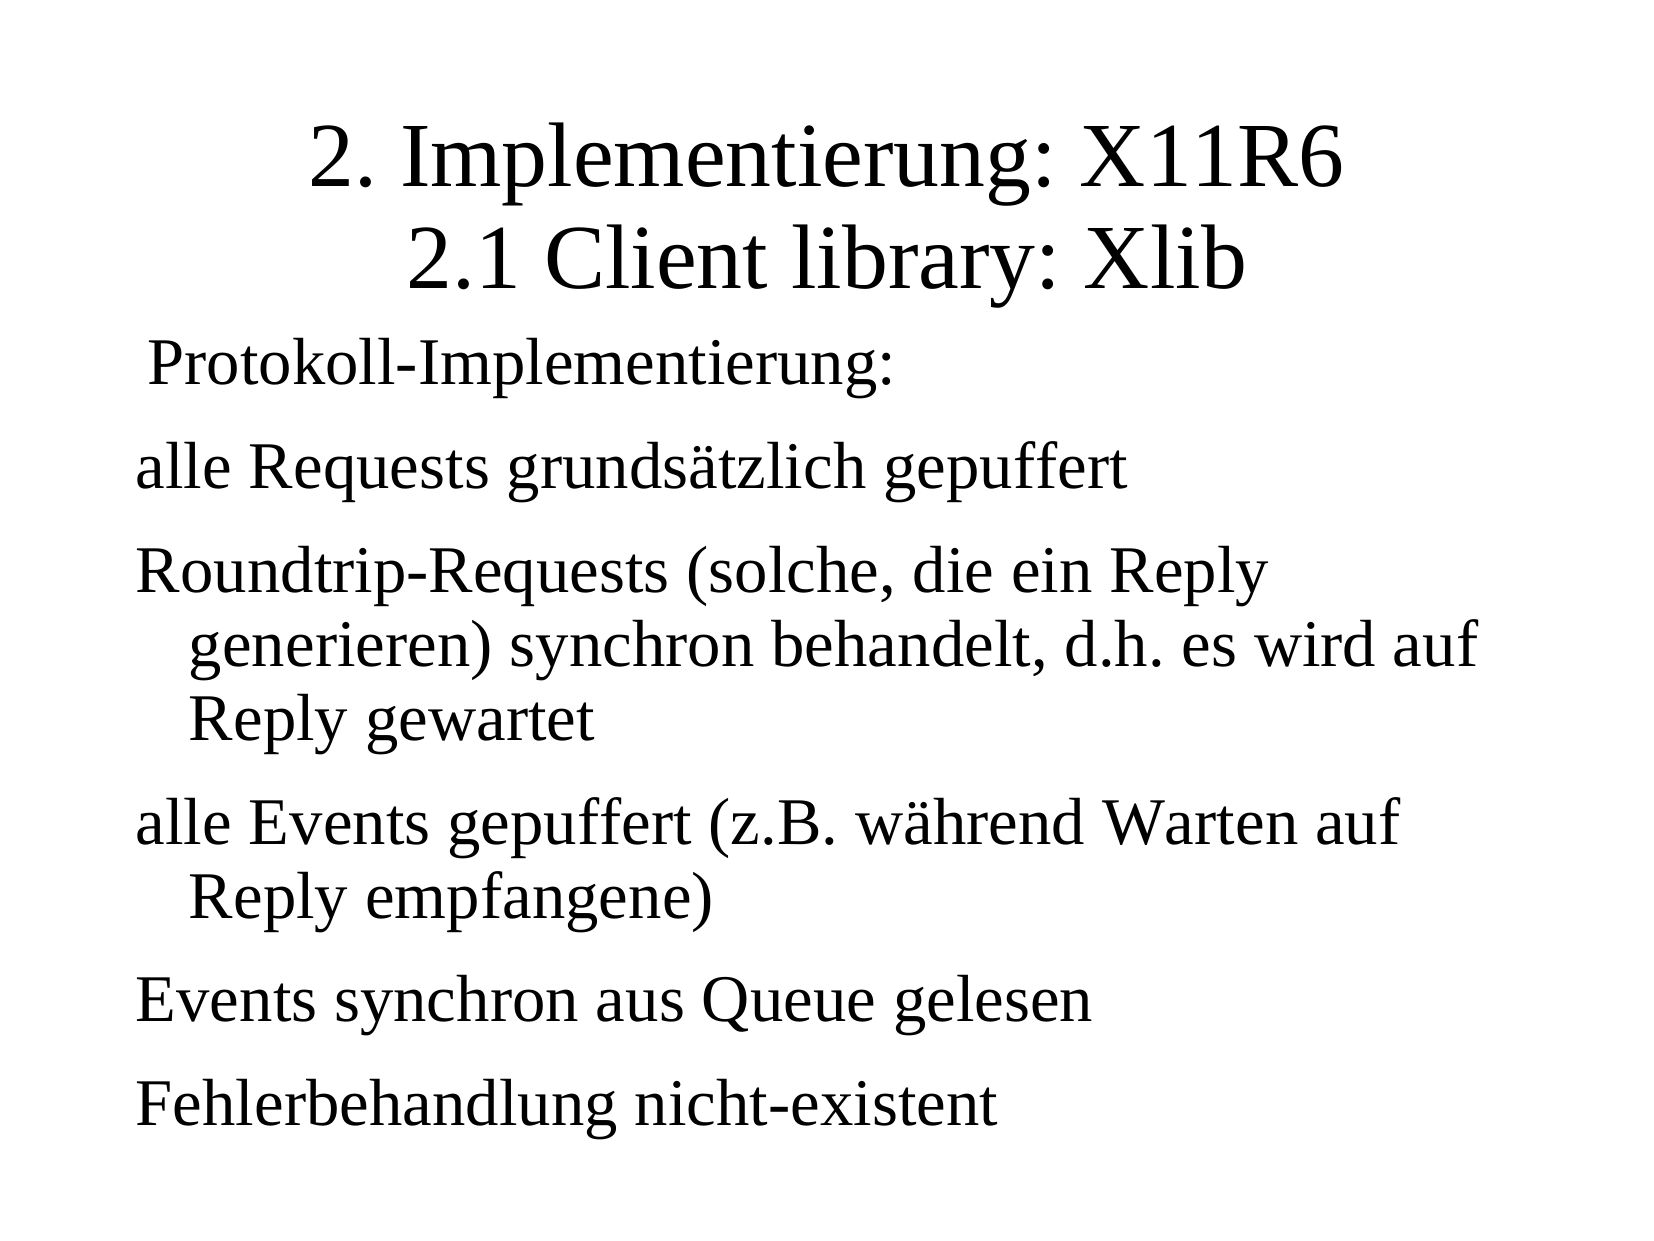

# 2. Implementierung: X11R6 2.1 Client library: Xlib
Protokoll-Implementierung:
alle Requests grundsätzlich gepuffert
Roundtrip-Requests (solche, die ein Reply generieren) synchron behandelt, d.h. es wird auf Reply gewartet
alle Events gepuffert (z.B. während Warten auf Reply empfangene)
Events synchron aus Queue gelesen
Fehlerbehandlung nicht-existent